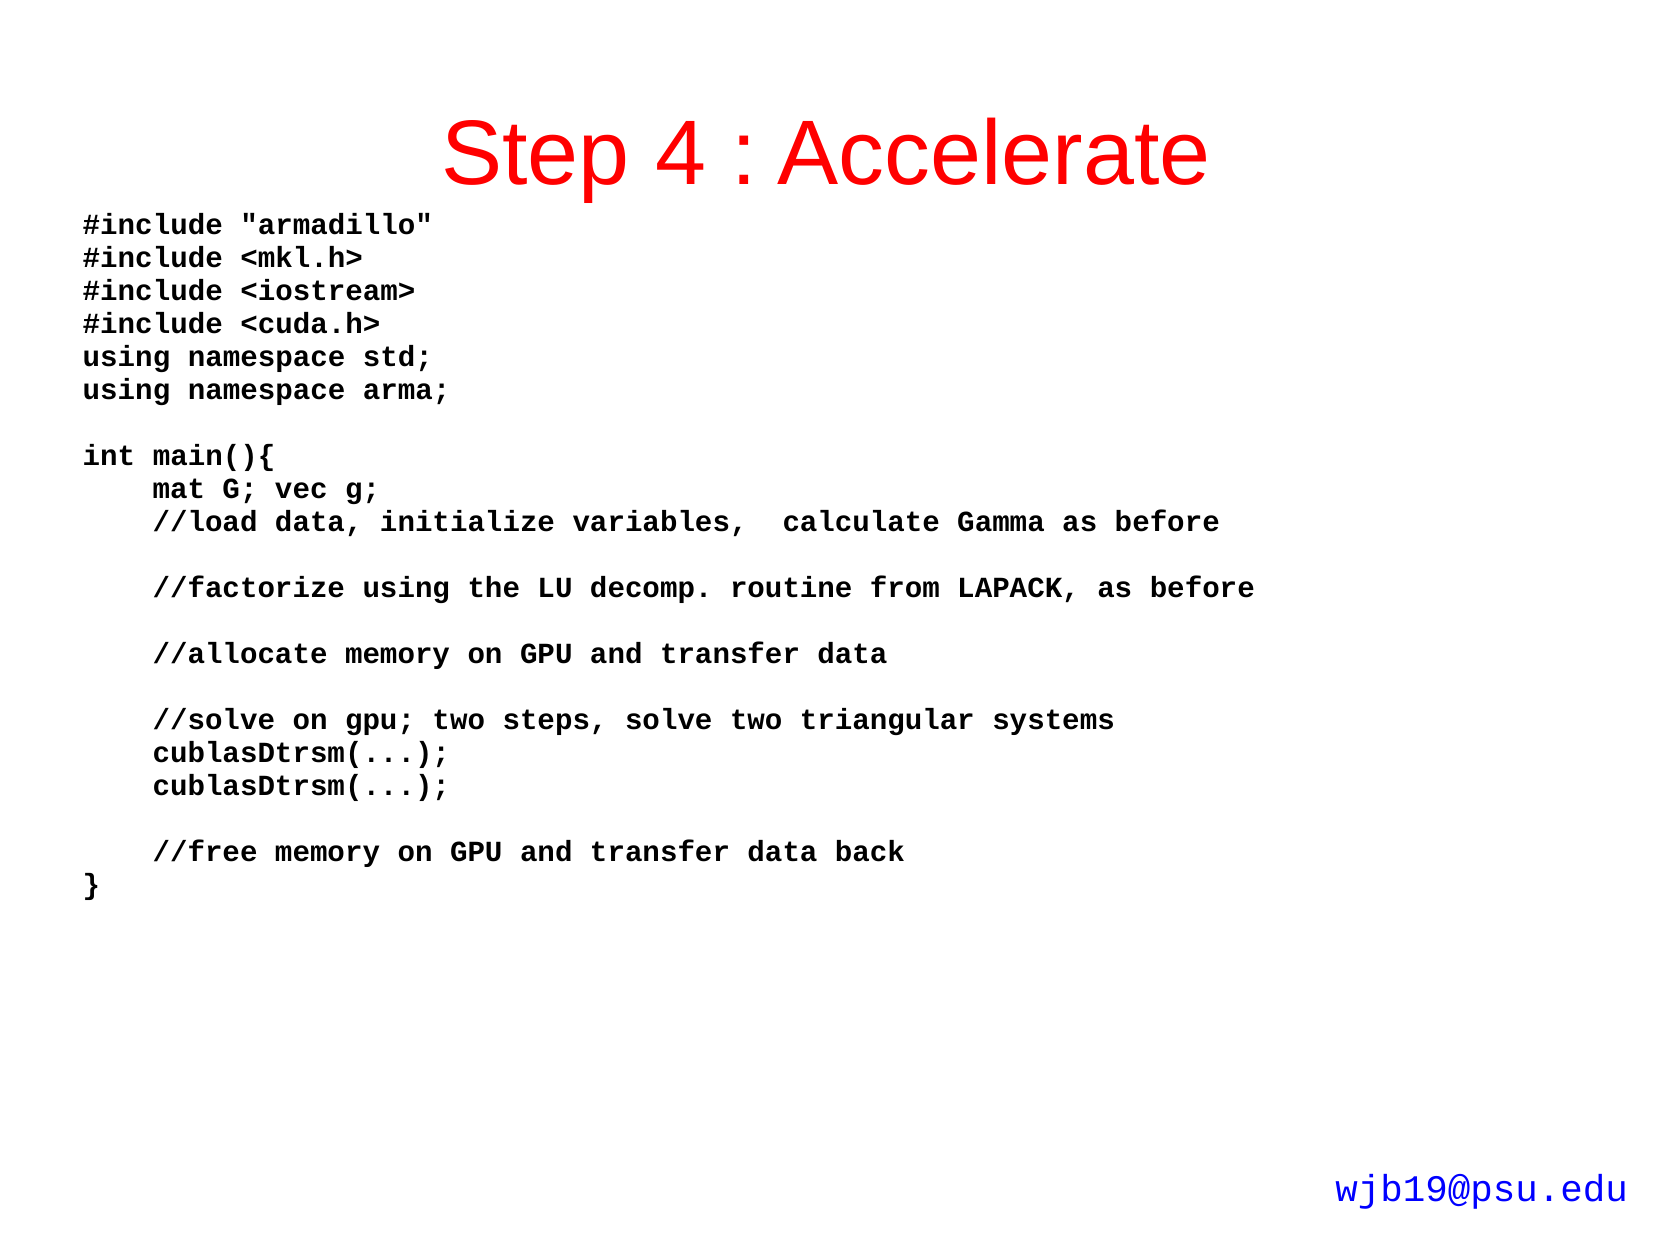

# Step 4 : Accelerate
#include "armadillo"
#include <mkl.h>
#include <iostream>
#include <cuda.h>
using namespace std;
using namespace arma;
int main(){
 mat G; vec g;
 //load data, initialize variables, calculate Gamma as before
 //factorize using the LU decomp. routine from LAPACK, as before
 //allocate memory on GPU and transfer data
 //solve on gpu; two steps, solve two triangular systems
 cublasDtrsm(...);
 cublasDtrsm(...);
 //free memory on GPU and transfer data back
}
wjb19@psu.edu